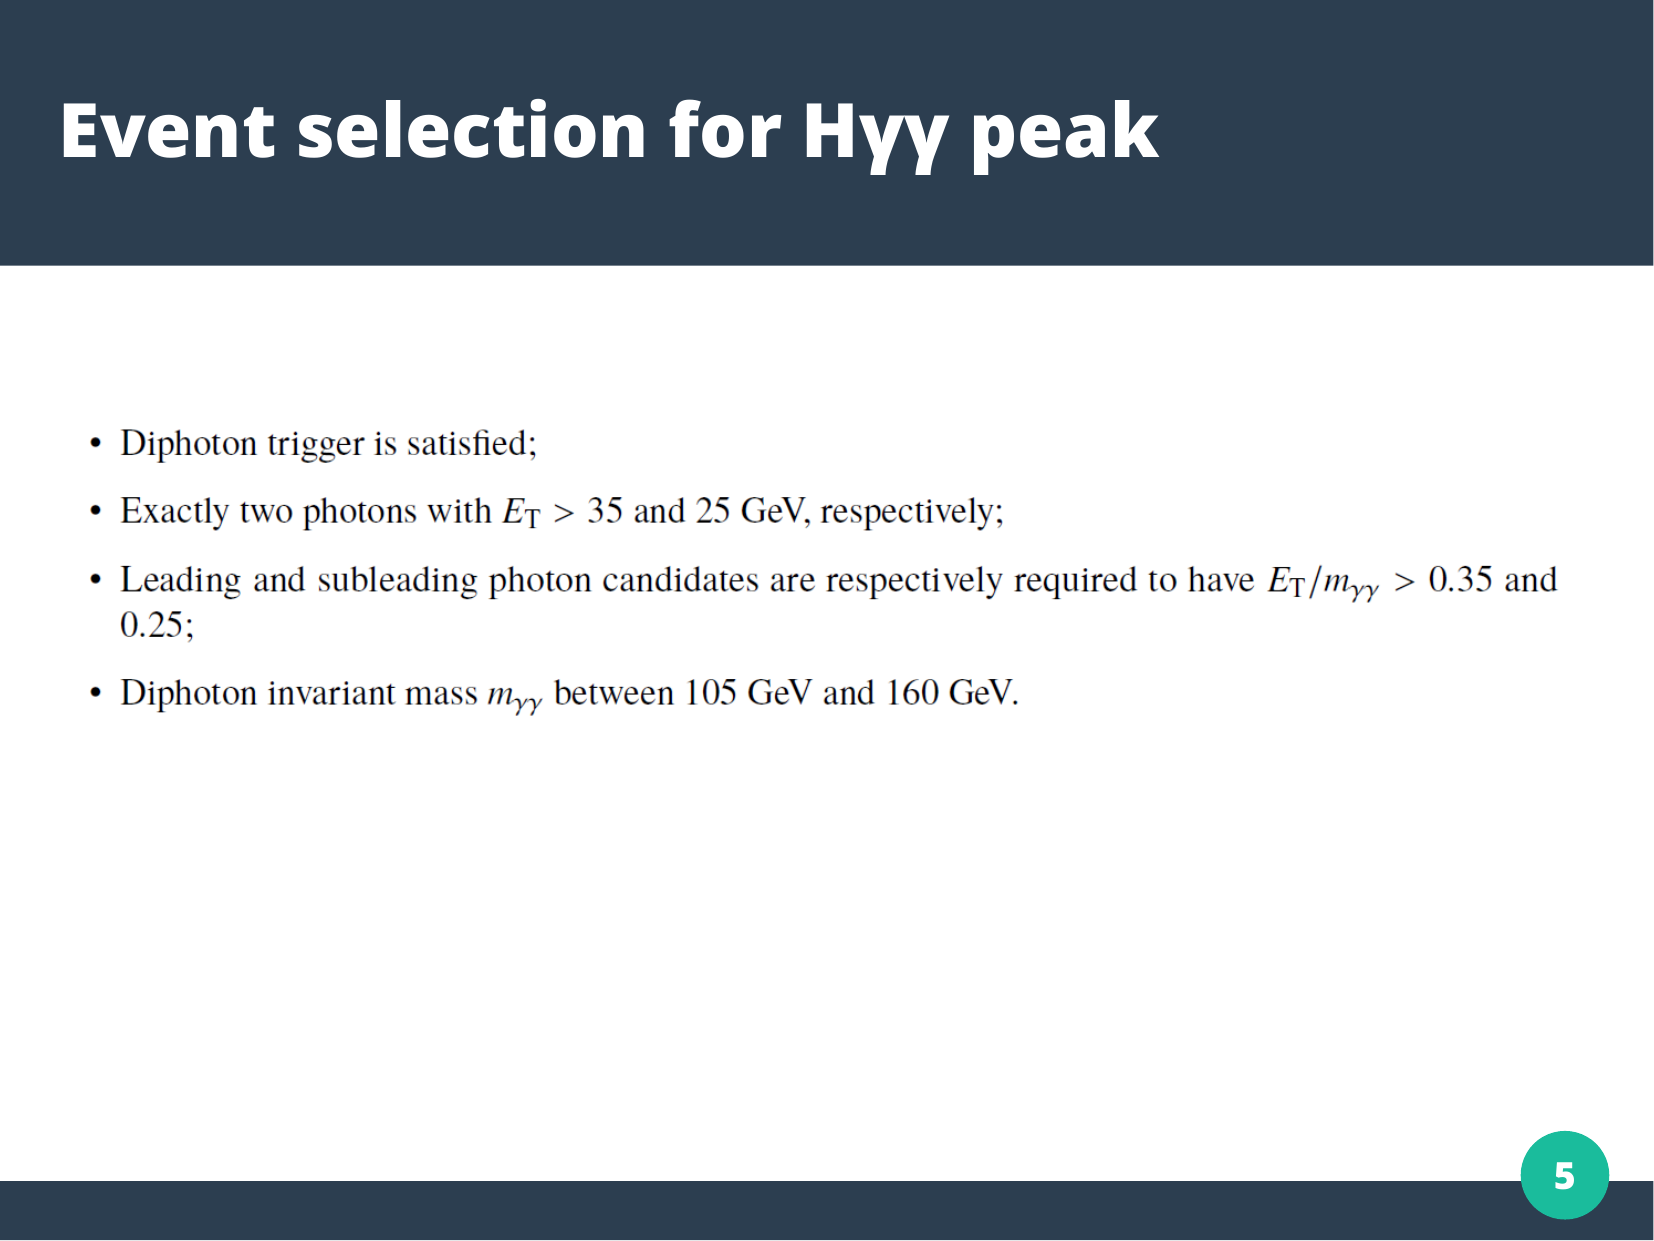

# Event selection for Hγγ peak
5